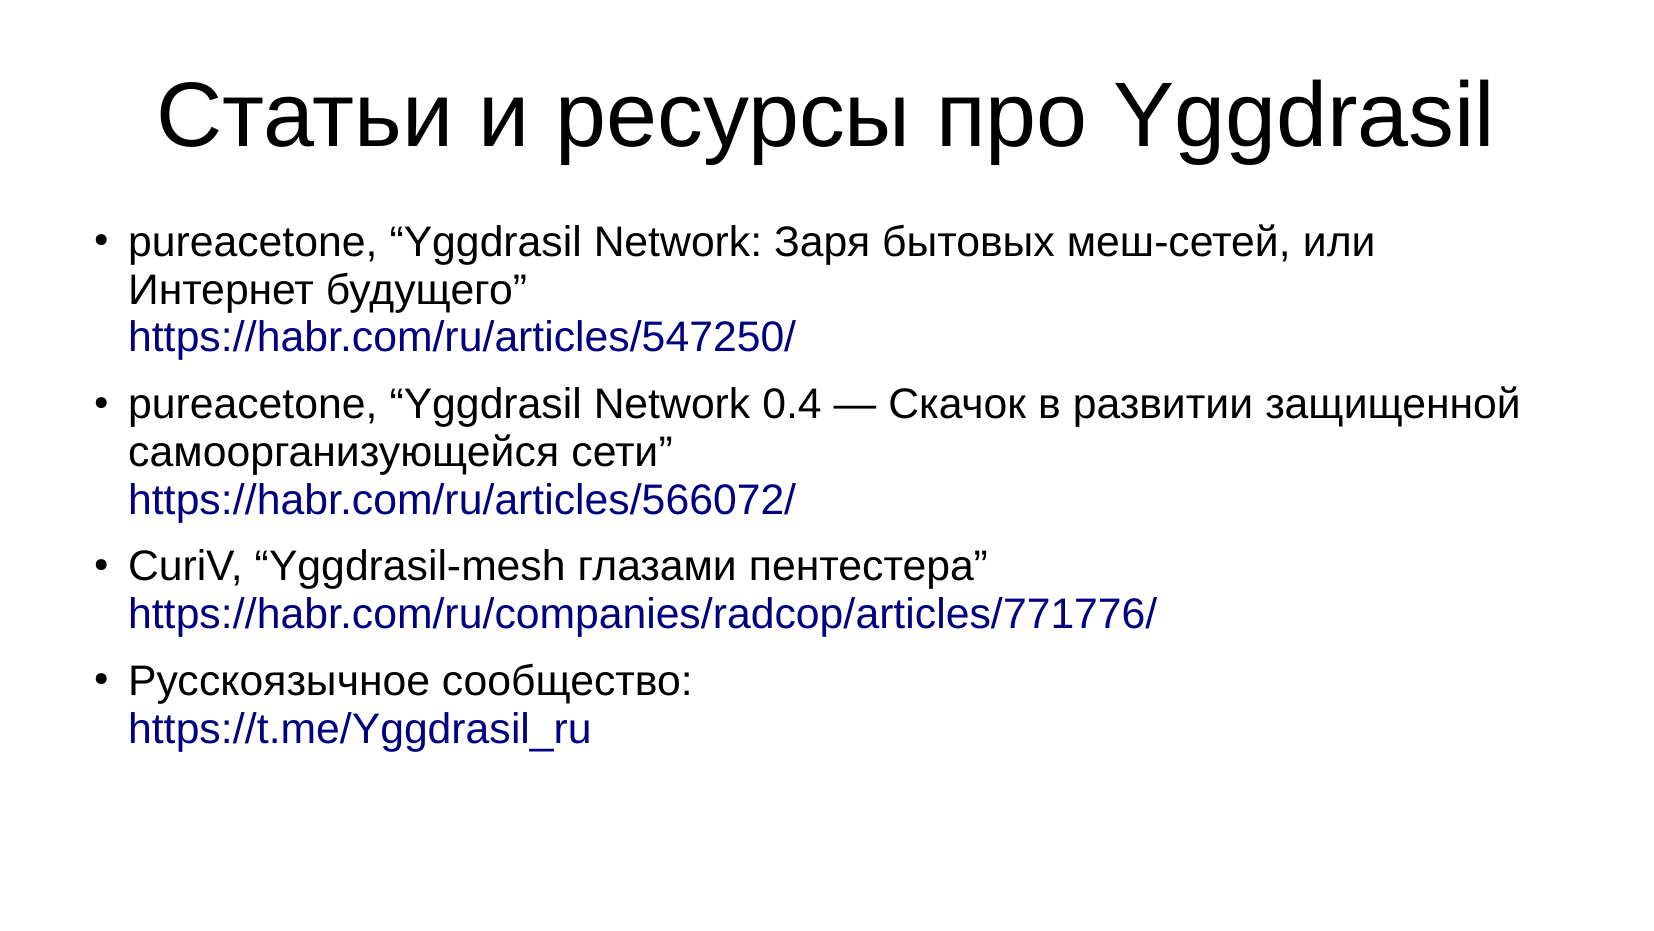

# Статьи и ресурсы про Yggdrasil
pureacetone, “Yggdrasil Network: Заря бытовых меш-сетей, или Интернет будущего”
https://habr.com/ru/articles/547250/
pureacetone, “Yggdrasil Network 0.4 — Скачок в развитии защищенной самоорганизующейся сети”
https://habr.com/ru/articles/566072/
CuriV, “Yggdrasil-mesh глазами пентестера”
https://habr.com/ru/companies/radcop/articles/771776/
Русскоязычное сообщество:
https://t.me/Yggdrasil_ru